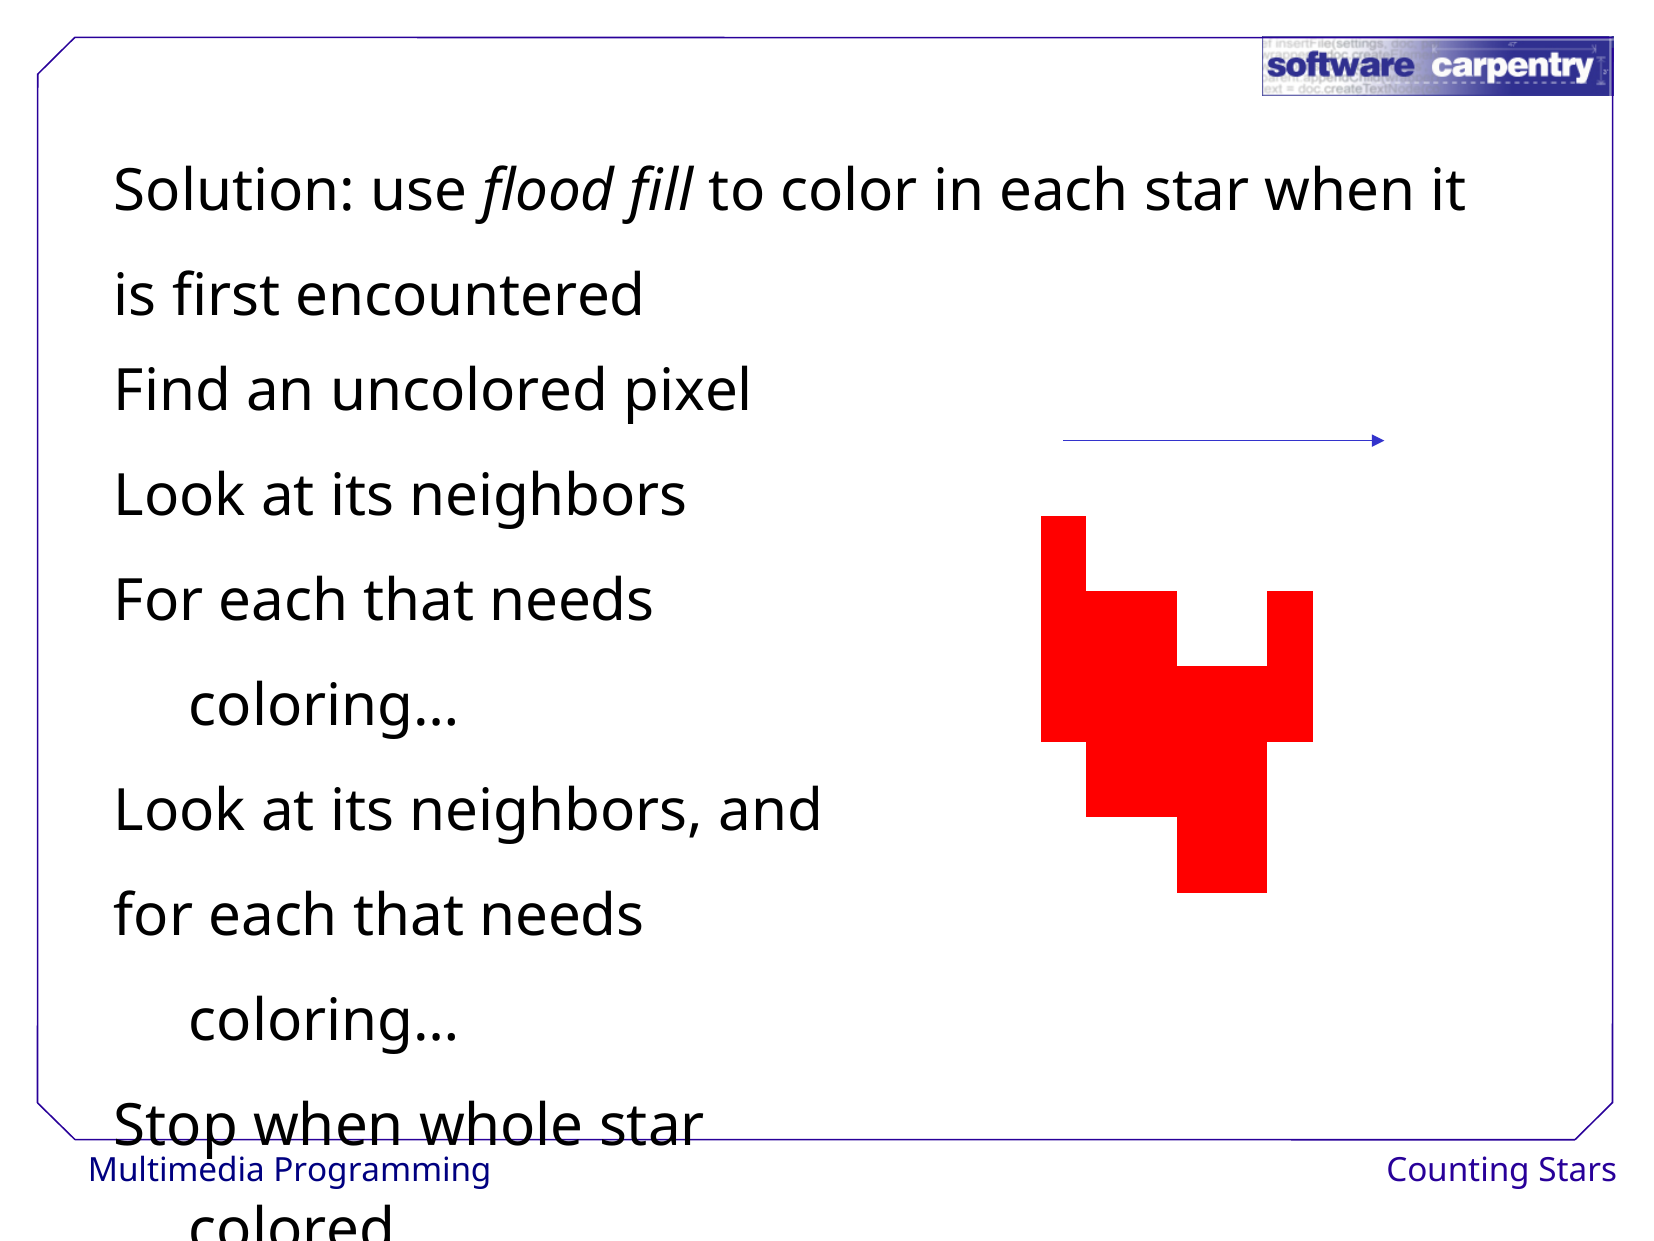

Solution: use flood fill to color in each star when it
is first encountered
| | | | | | | | | | |
| --- | --- | --- | --- | --- | --- | --- | --- | --- | --- |
| | | | | | | | | | |
| | | | | | | | | | |
| | | | | | | | | | |
| | | | | | | | | | |
| | | | | | | | | | |
| | | | | | | | | | |
| | | | | | | | | | |
| | | | | | | | | | |
| | | | | | | | | | |
| | | | | | | | | | |
| | | | | | | | | | |
Find an uncolored pixel
Look at its neighbors
For each that needs coloring…
Look at its neighbors, and
for each that needs coloring…
Stop when whole star colored
Then start scanning again